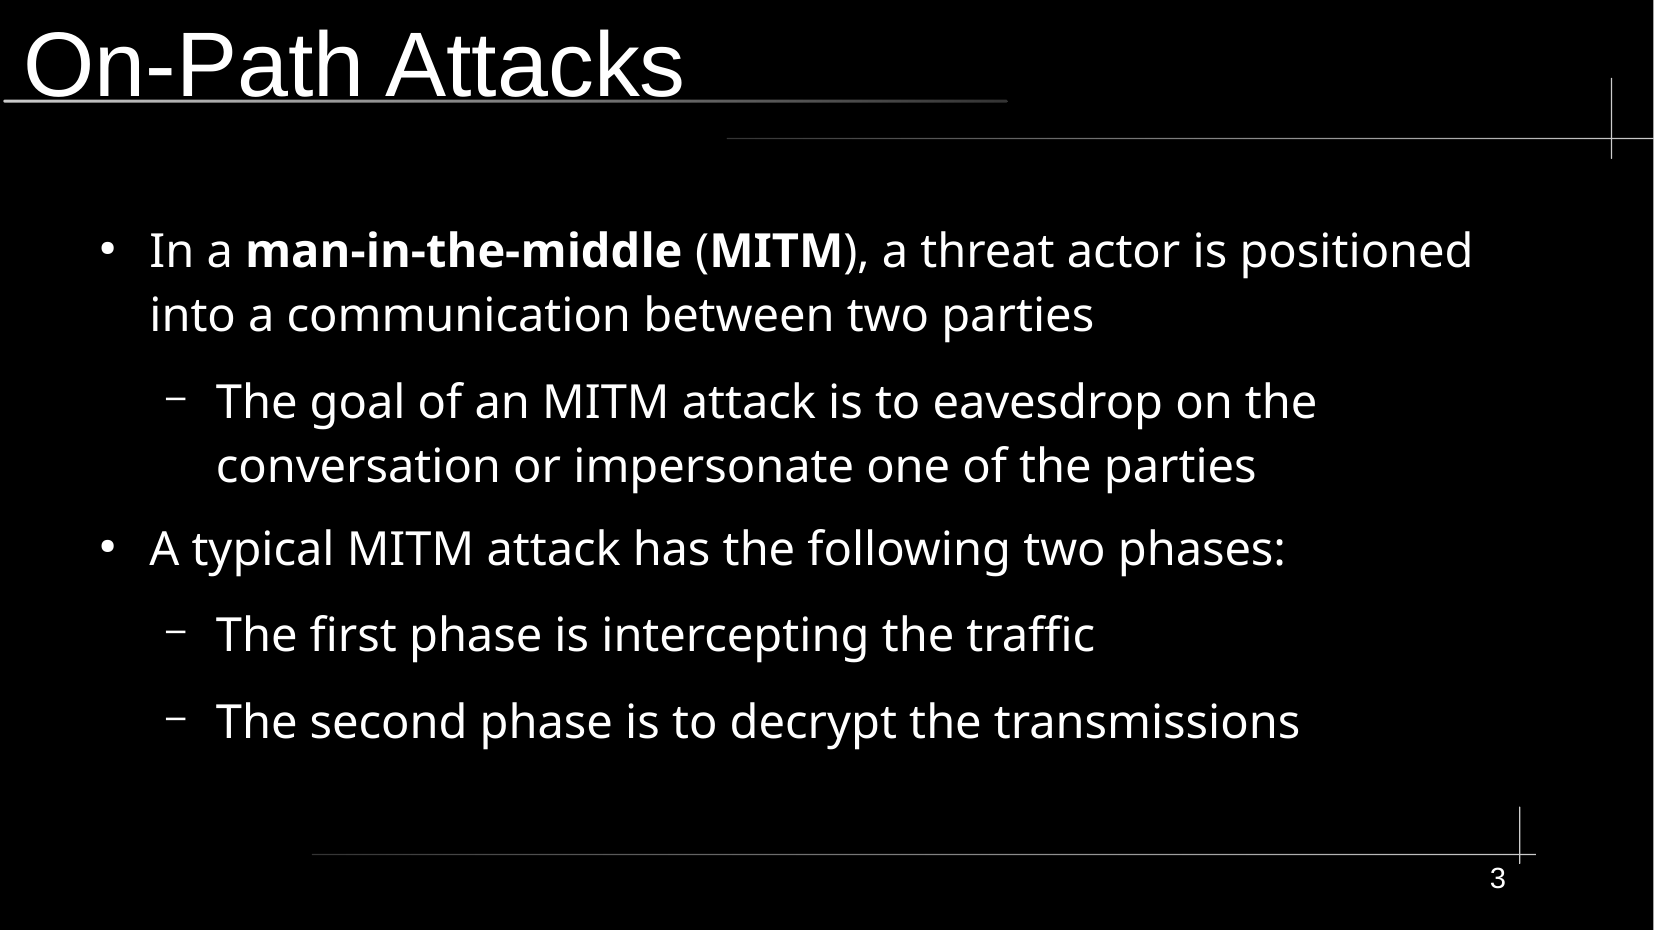

# On-Path Attacks
In a man-in-the-middle (MITM), a threat actor is positioned into a communication between two parties
The goal of an MITM attack is to eavesdrop on the conversation or impersonate one of the parties
A typical MITM attack has the following two phases:
The first phase is intercepting the traffic
The second phase is to decrypt the transmissions
3